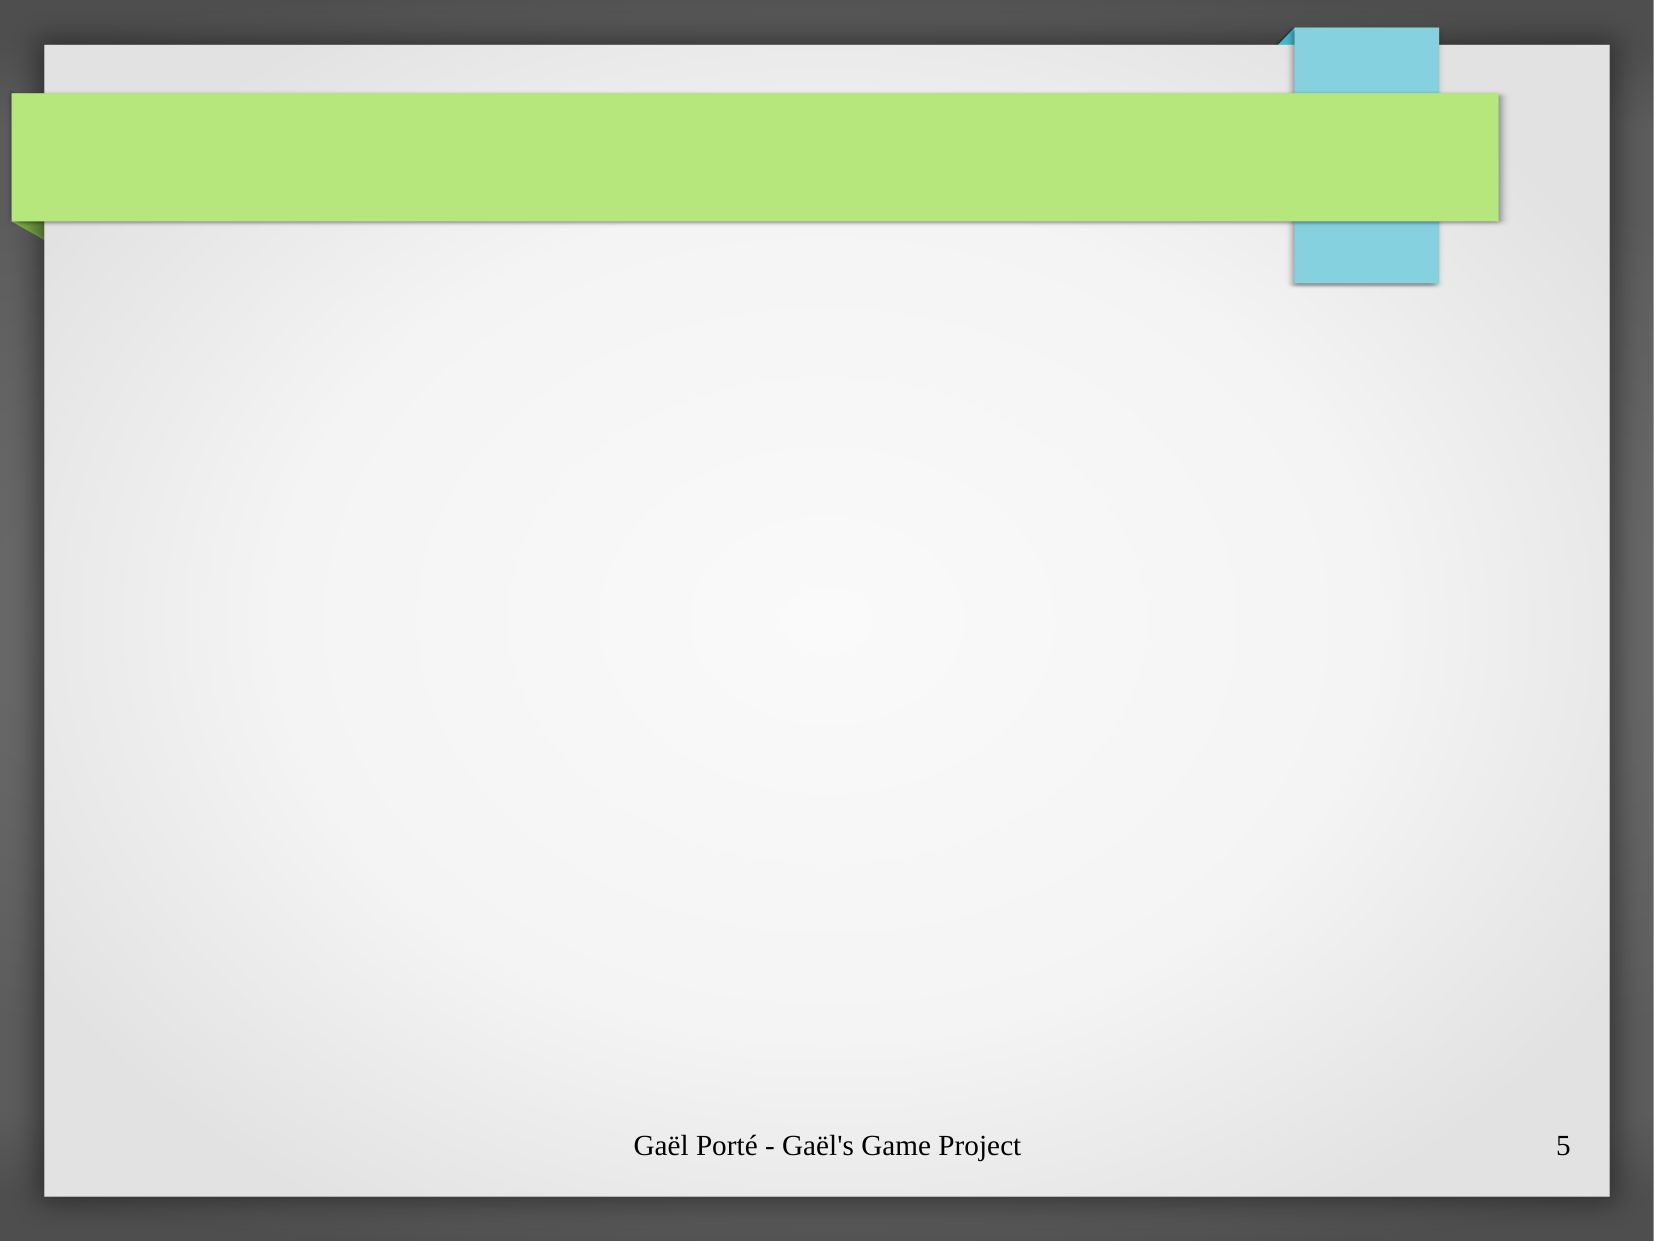

#
Gaël Porté - Gaël's Game Project
5